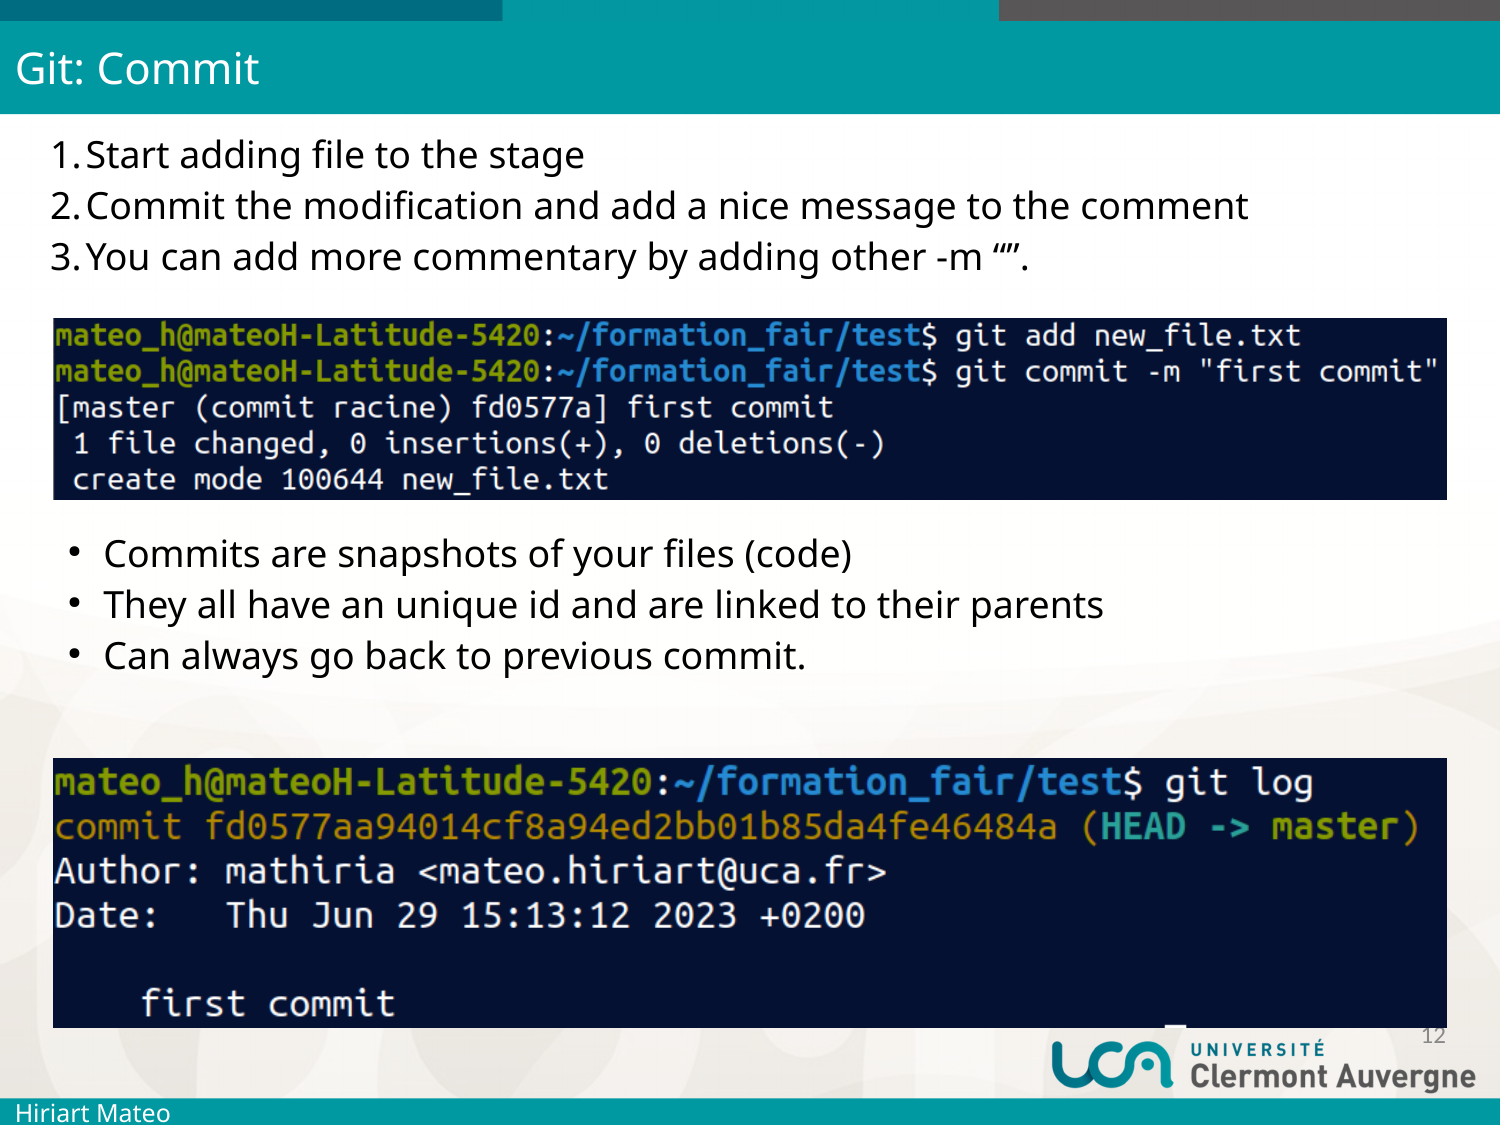

Git: Commit
Start adding file to the stage
Commit the modification and add a nice message to the comment
You can add more commentary by adding other -m “”.
Commits are snapshots of your files (code)
They all have an unique id and are linked to their parents
Can always go back to previous commit.
12
Hiriart Mateo